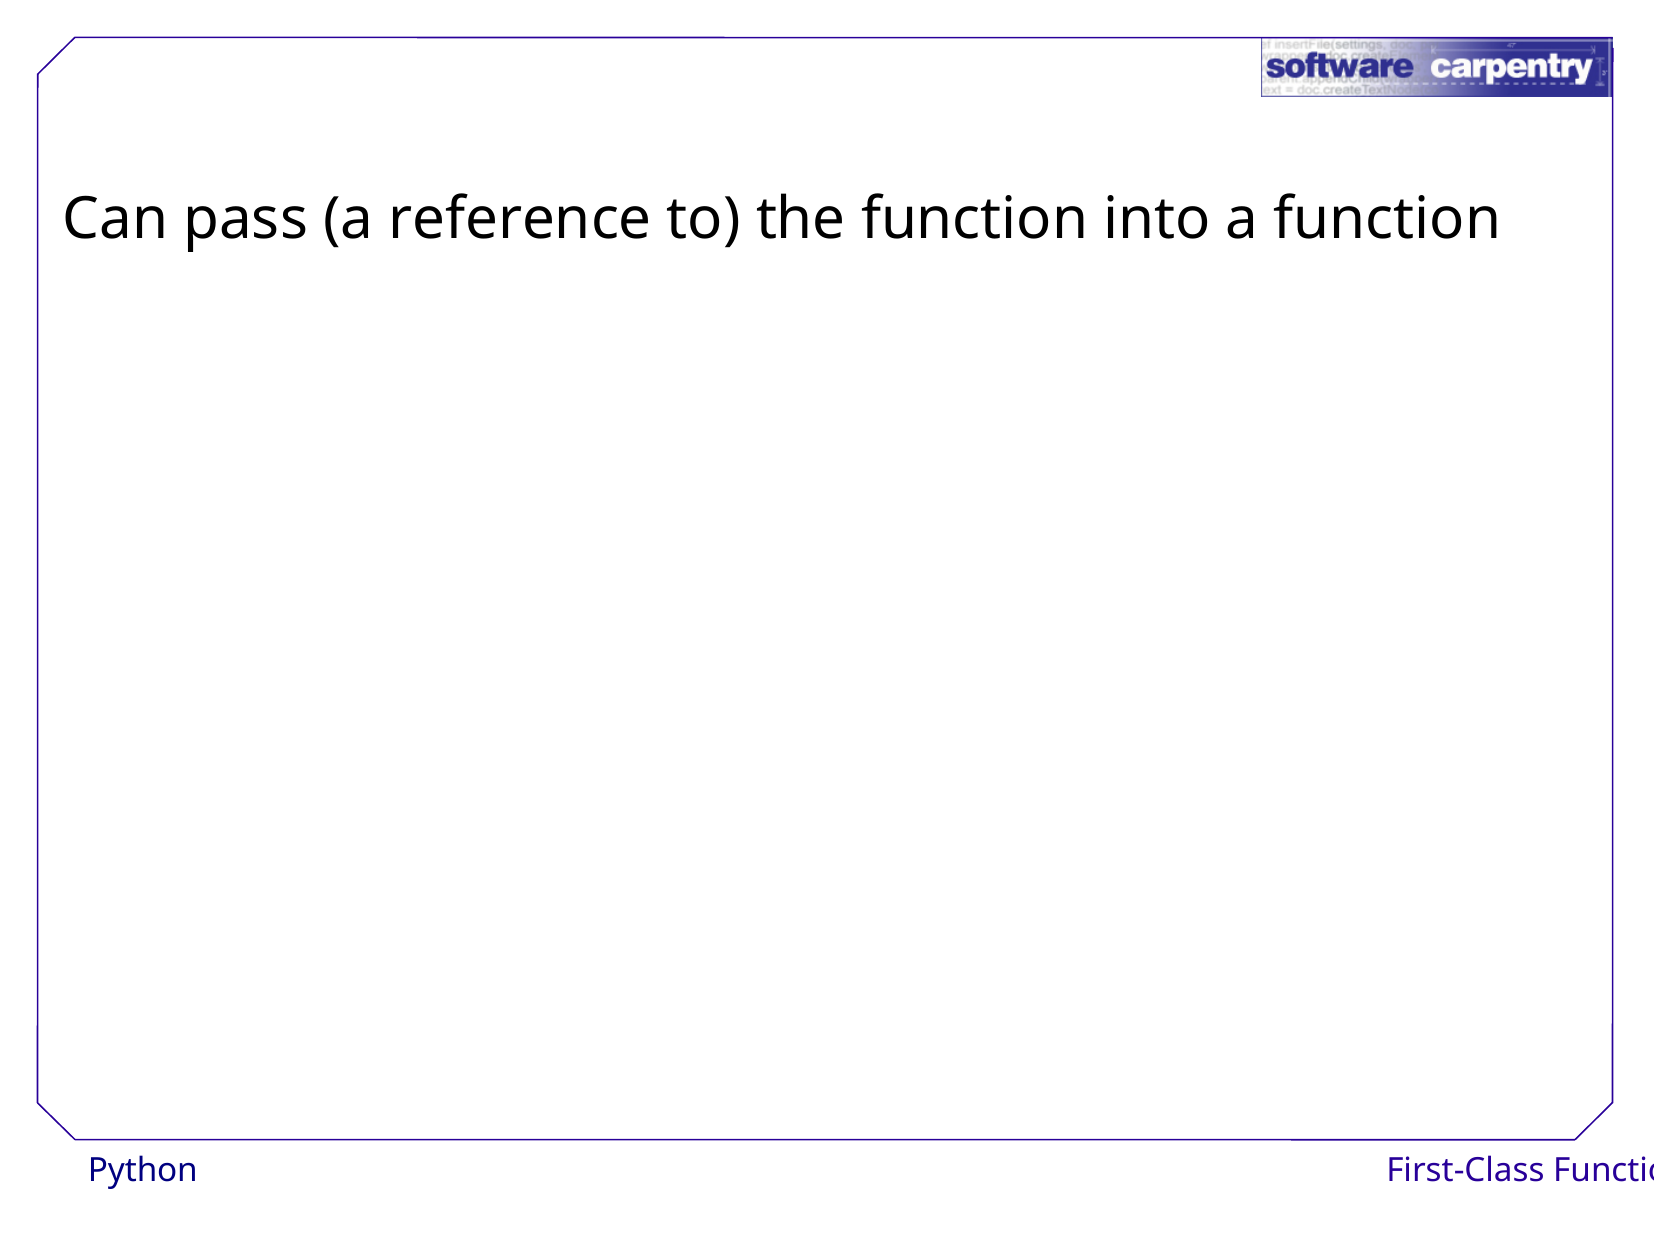

Can pass (a reference to) the function into a function